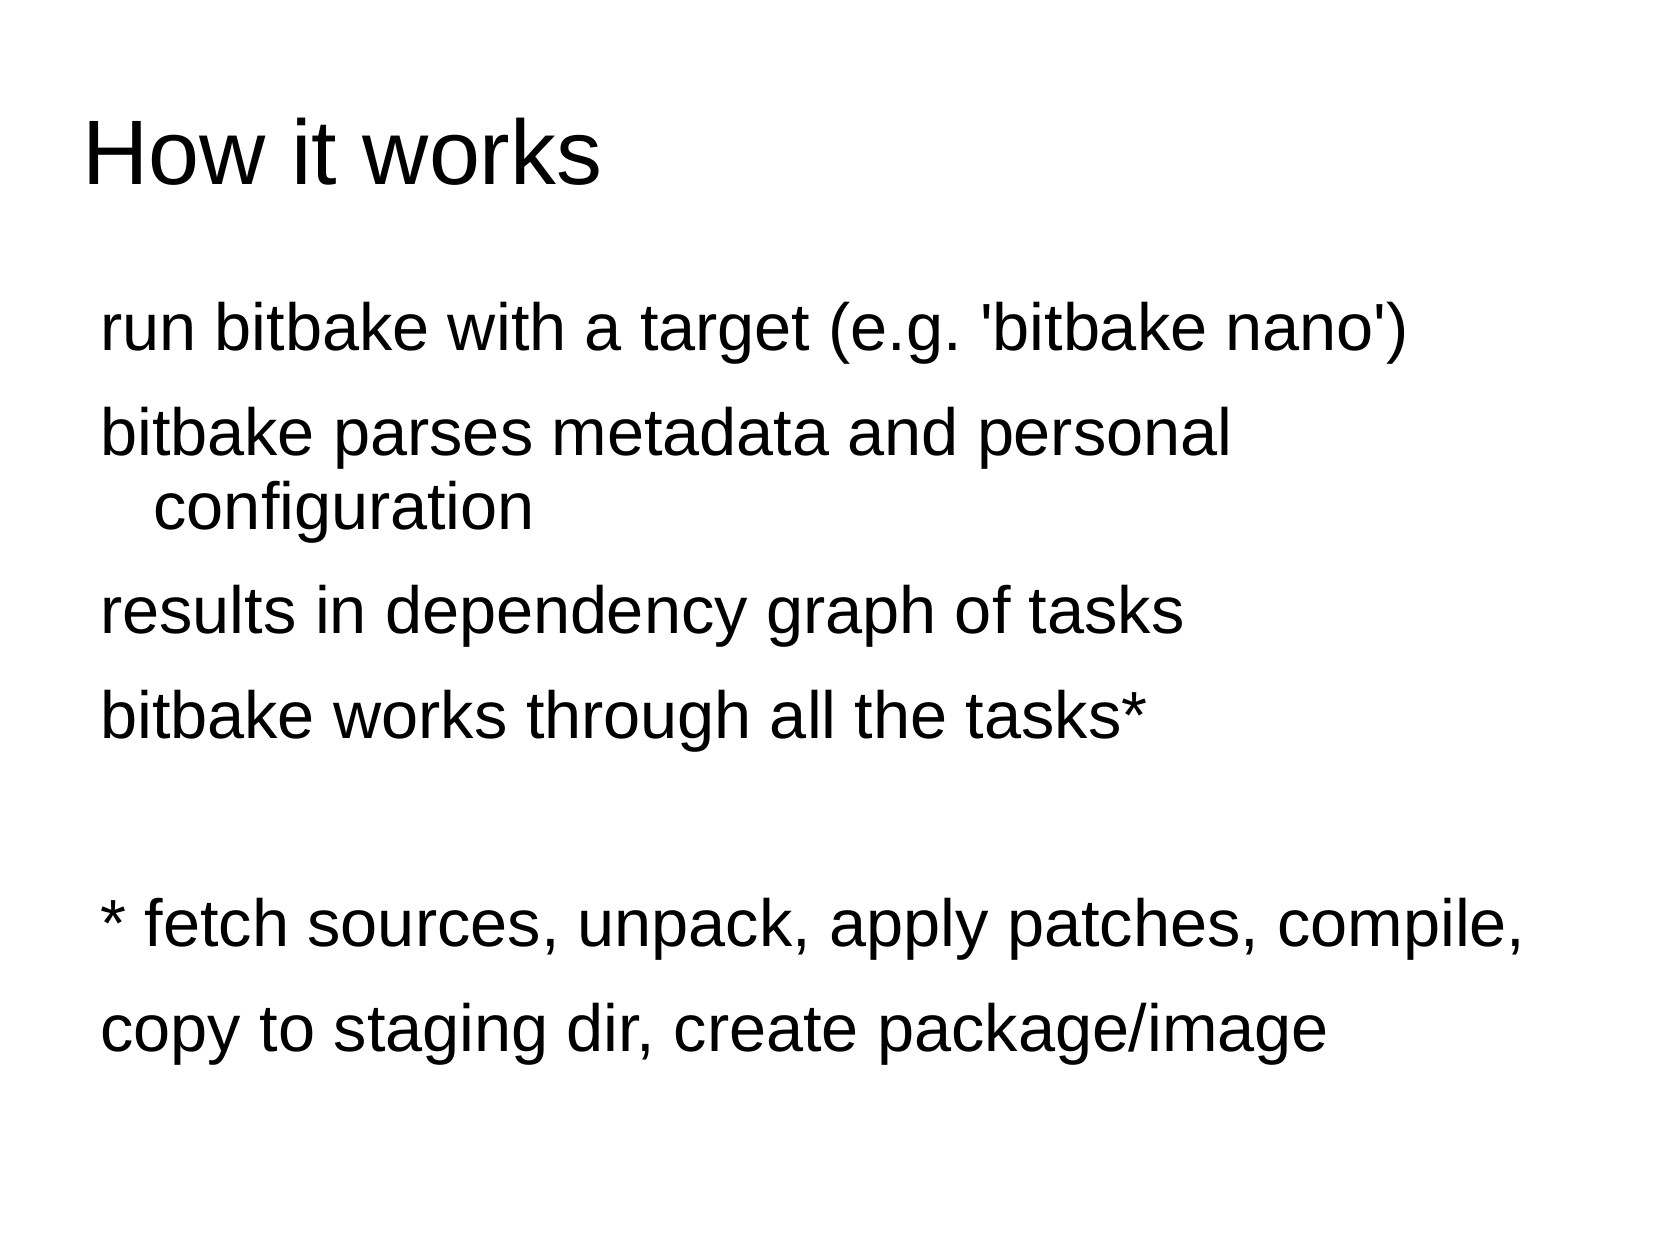

# How it works
run bitbake with a target (e.g. 'bitbake nano')
bitbake parses metadata and personal configuration
results in dependency graph of tasks
bitbake works through all the tasks*
* fetch sources, unpack, apply patches, compile,
copy to staging dir, create package/image